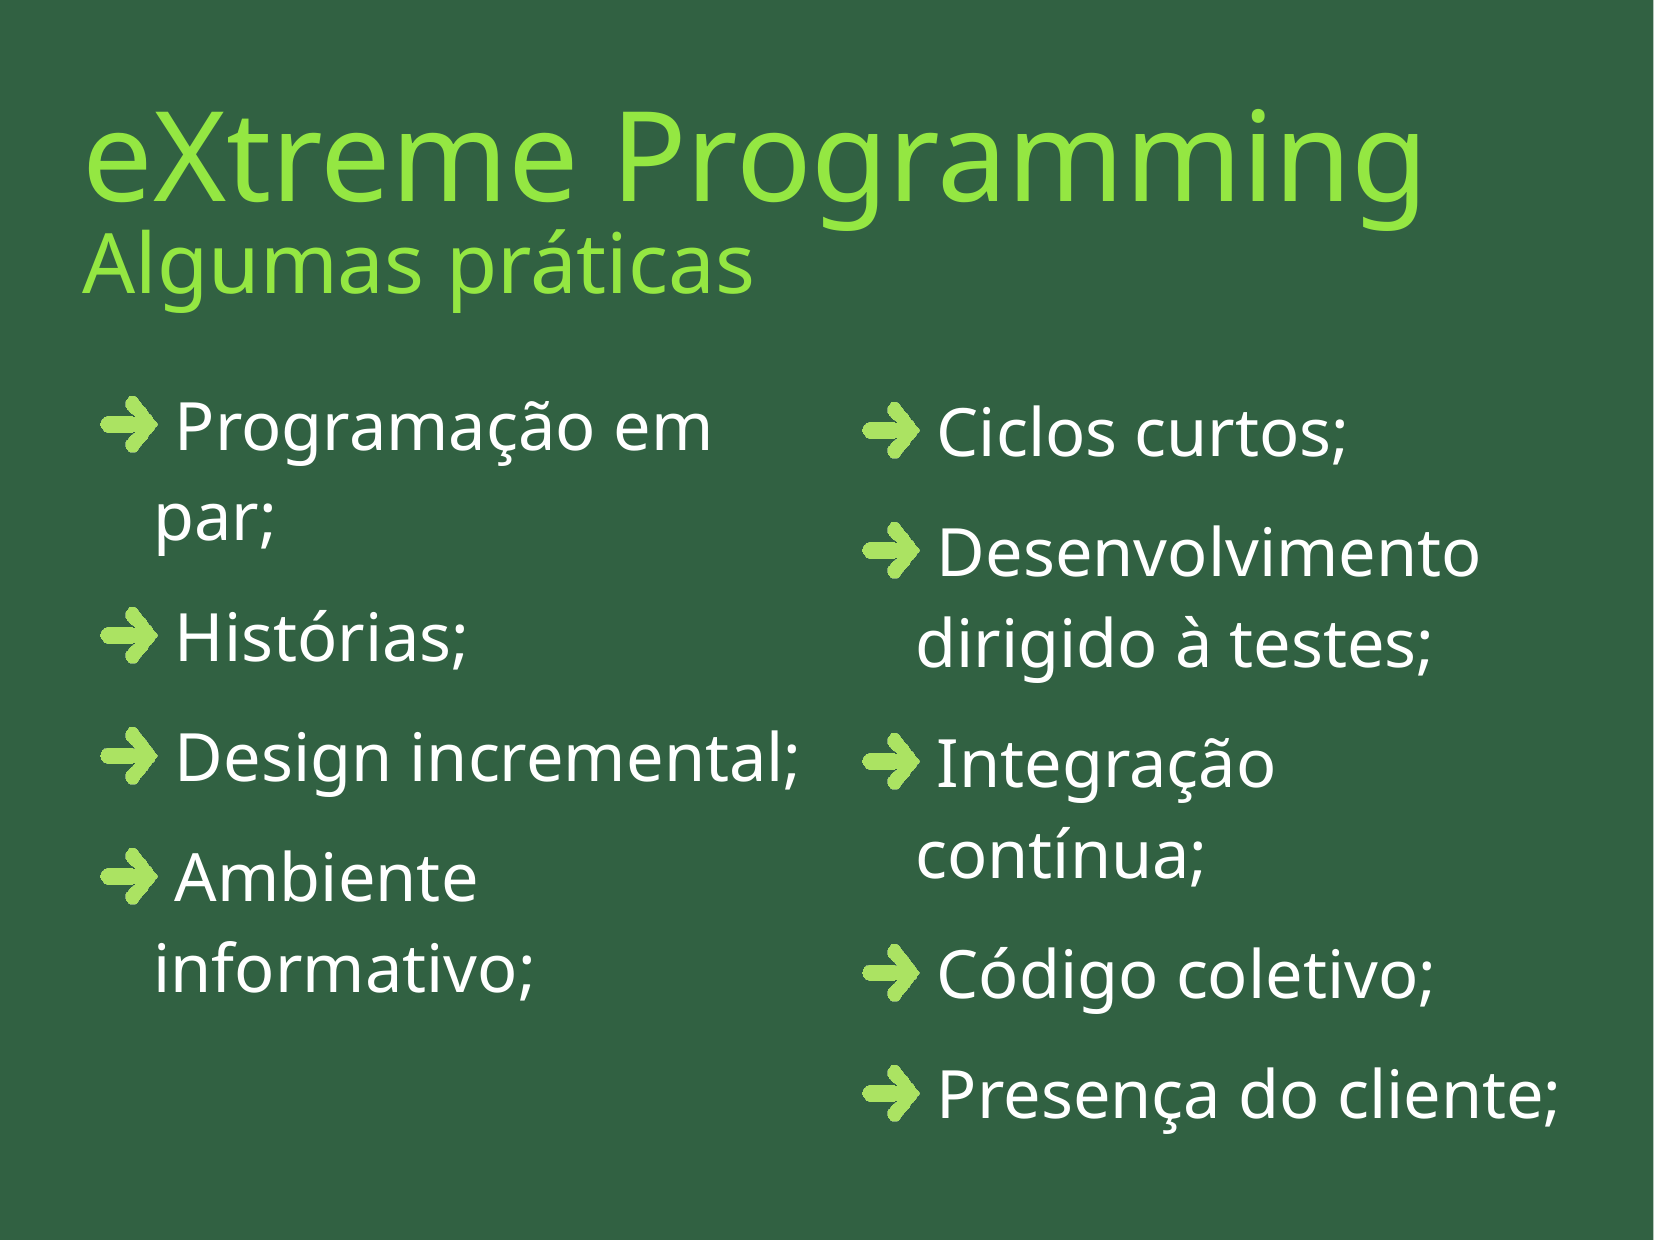

# eXtreme Programming
Algumas práticas
 Programação em par;
 Histórias;
 Design incremental;
 Ambiente informativo;
 Ciclos curtos;
 Desenvolvimento dirigido à testes;
 Integração contínua;
 Código coletivo;
 Presença do cliente;